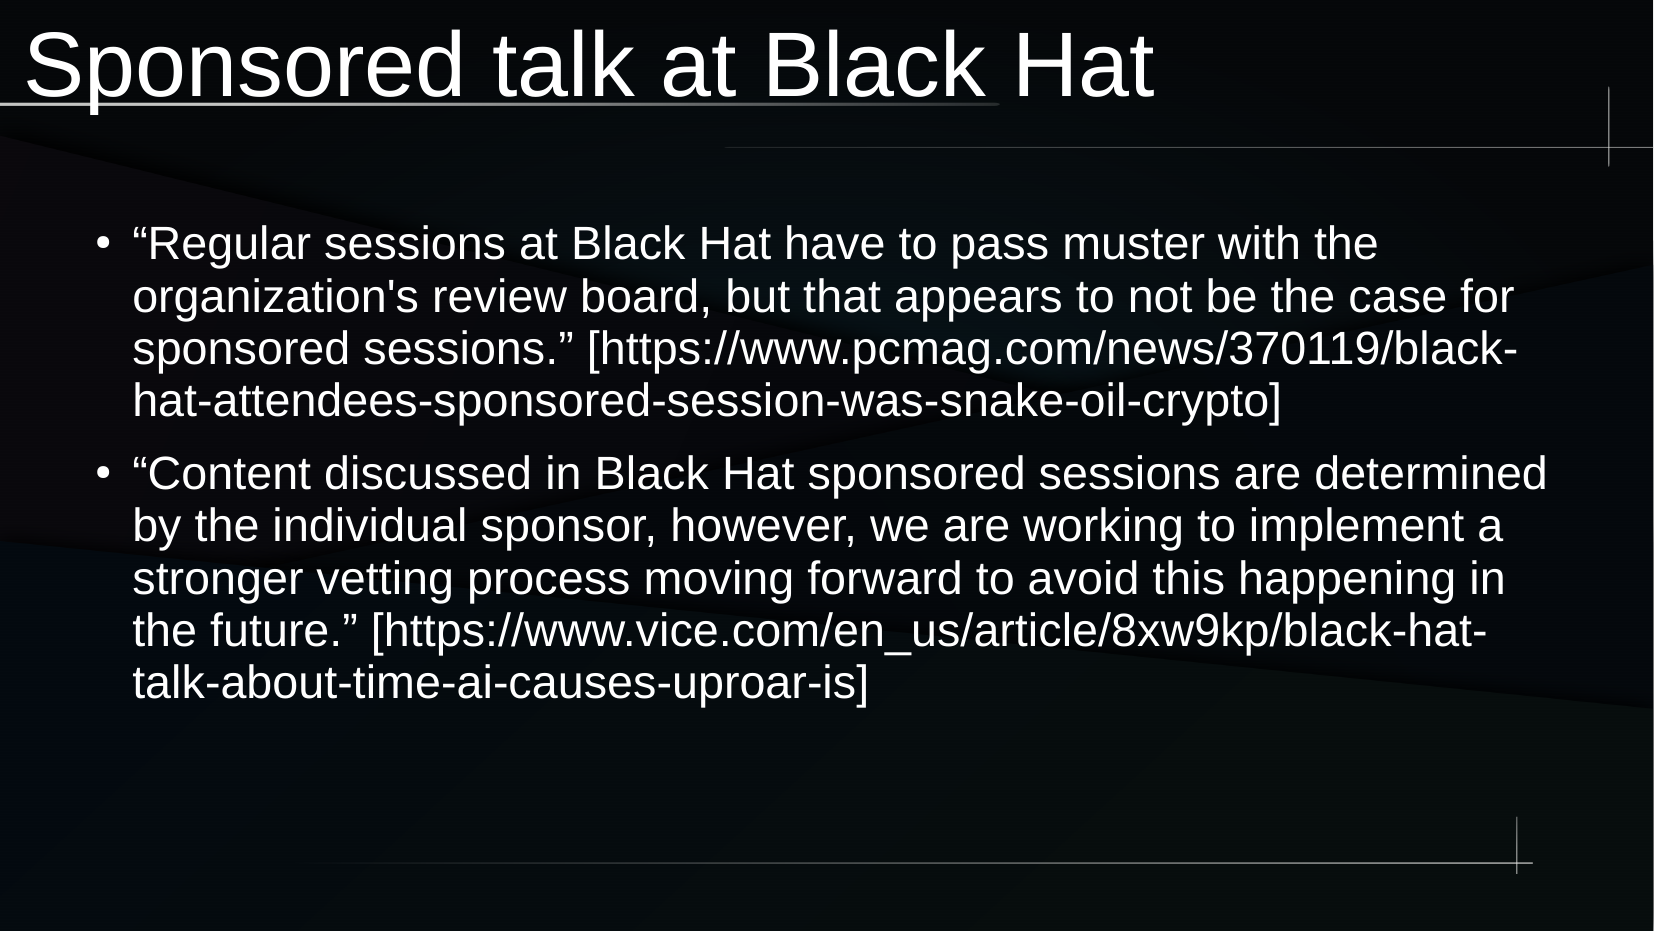

# Sponsored talk at Black Hat
“Regular sessions at Black Hat have to pass muster with the organization's review board, but that appears to not be the case for sponsored sessions.” [https://www.pcmag.com/news/370119/black-hat-attendees-sponsored-session-was-snake-oil-crypto]
“Content discussed in Black Hat sponsored sessions are determined by the individual sponsor, however, we are working to implement a stronger vetting process moving forward to avoid this happening in the future.” [https://www.vice.com/en_us/article/8xw9kp/black-hat-talk-about-time-ai-causes-uproar-is]